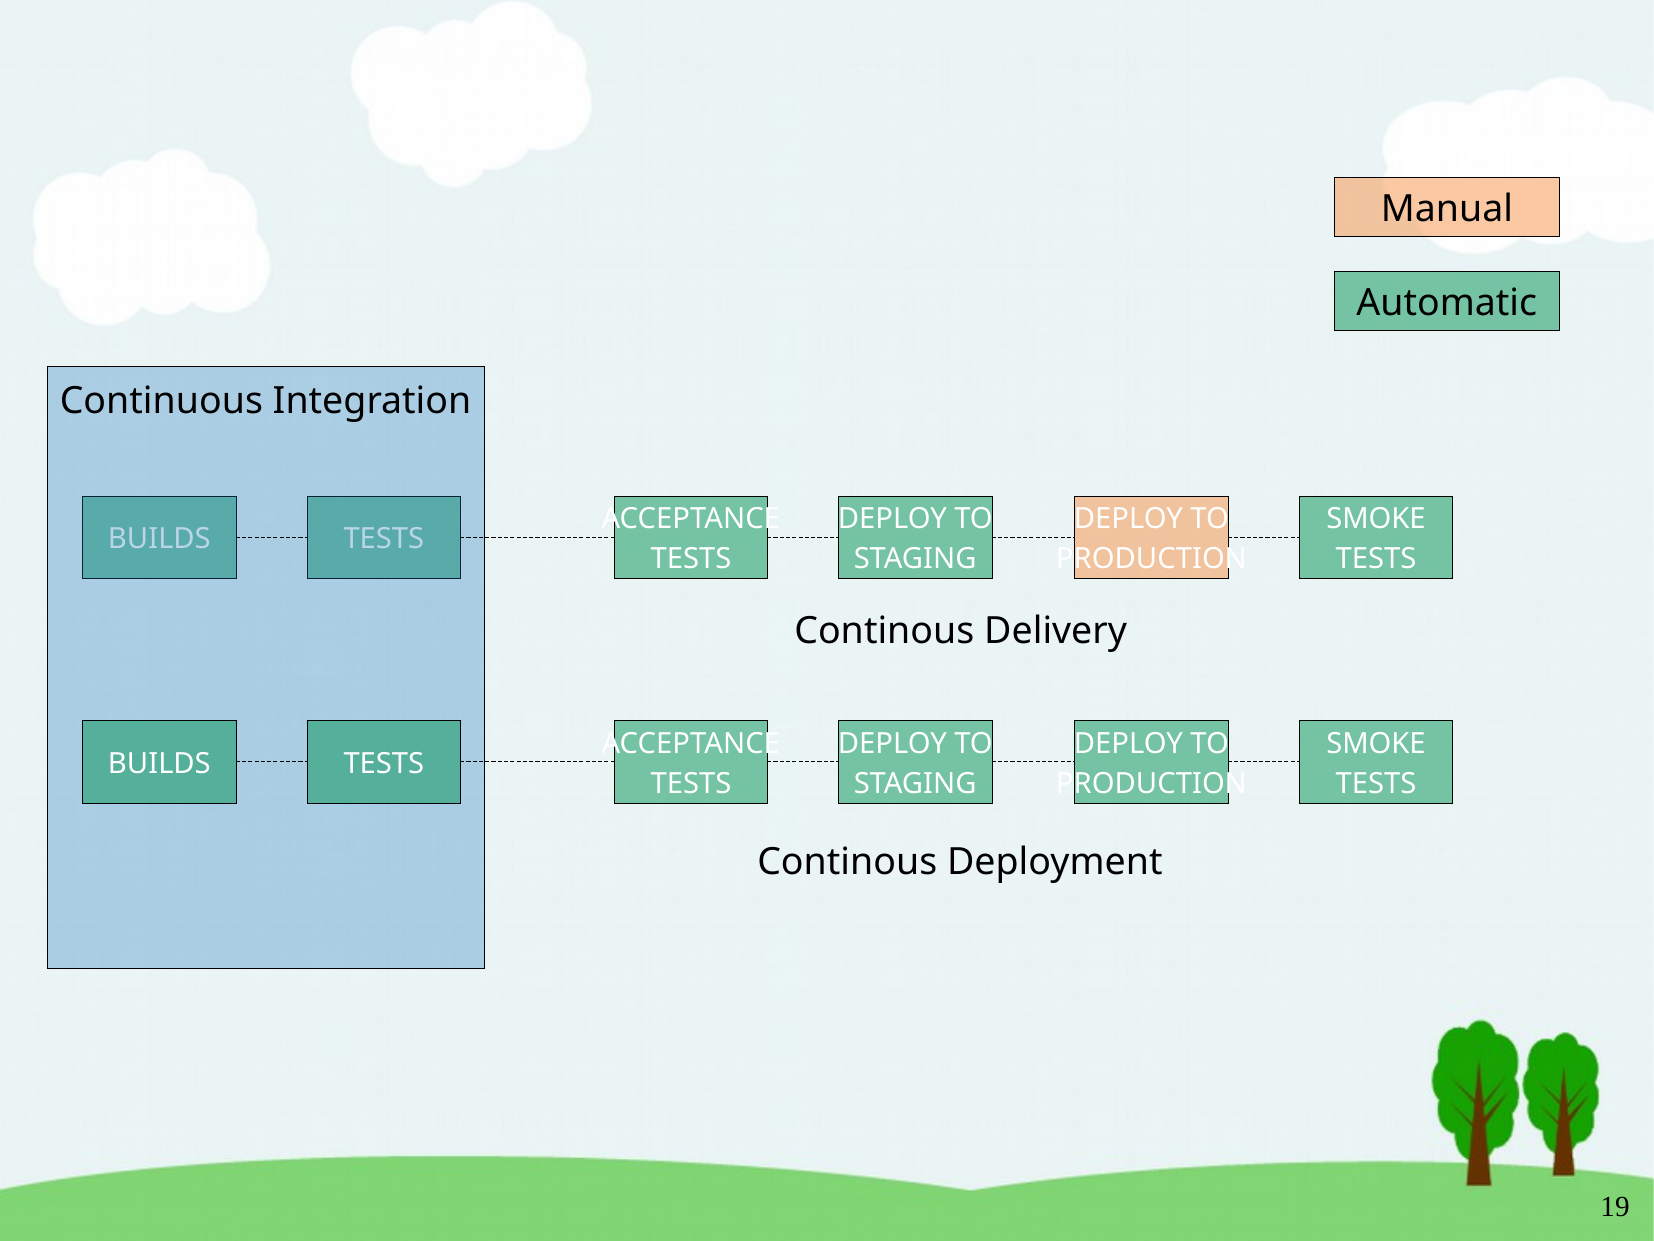

Manual
Automatic
Continuous Integration
BUILDS
TESTS
ACCEPTANCE
TESTS
DEPLOY TO
STAGING
DEPLOY TO
PRODUCTION
SMOKE
TESTS
Continous Delivery
BUILDS
TESTS
ACCEPTANCE
TESTS
DEPLOY TO
STAGING
DEPLOY TO
PRODUCTION
SMOKE
TESTS
Continous Deployment
19